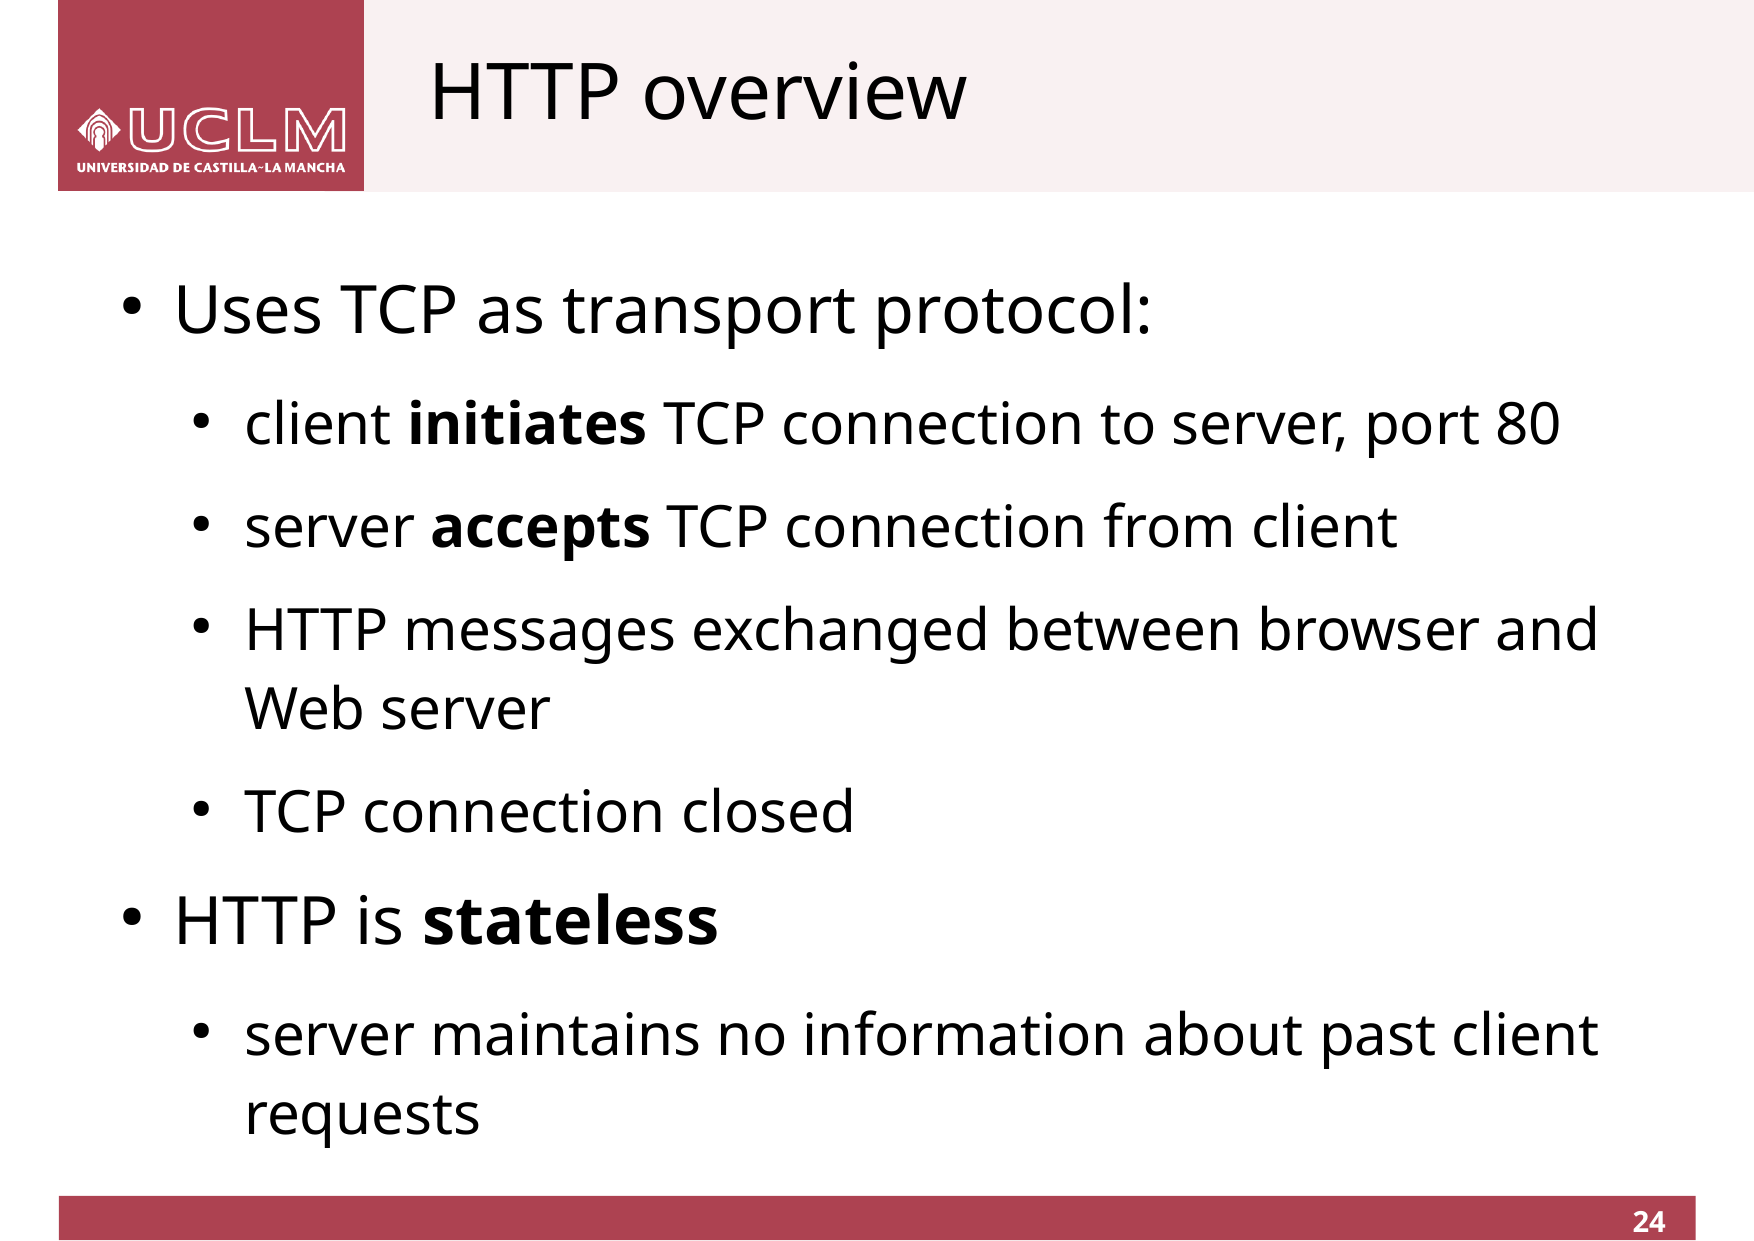

# HTTP overview
Uses TCP as transport protocol:
client initiates TCP connection to server, port 80
server accepts TCP connection from client
HTTP messages exchanged between browser and Web server
TCP connection closed
HTTP is stateless
server maintains no information about past client requests
24